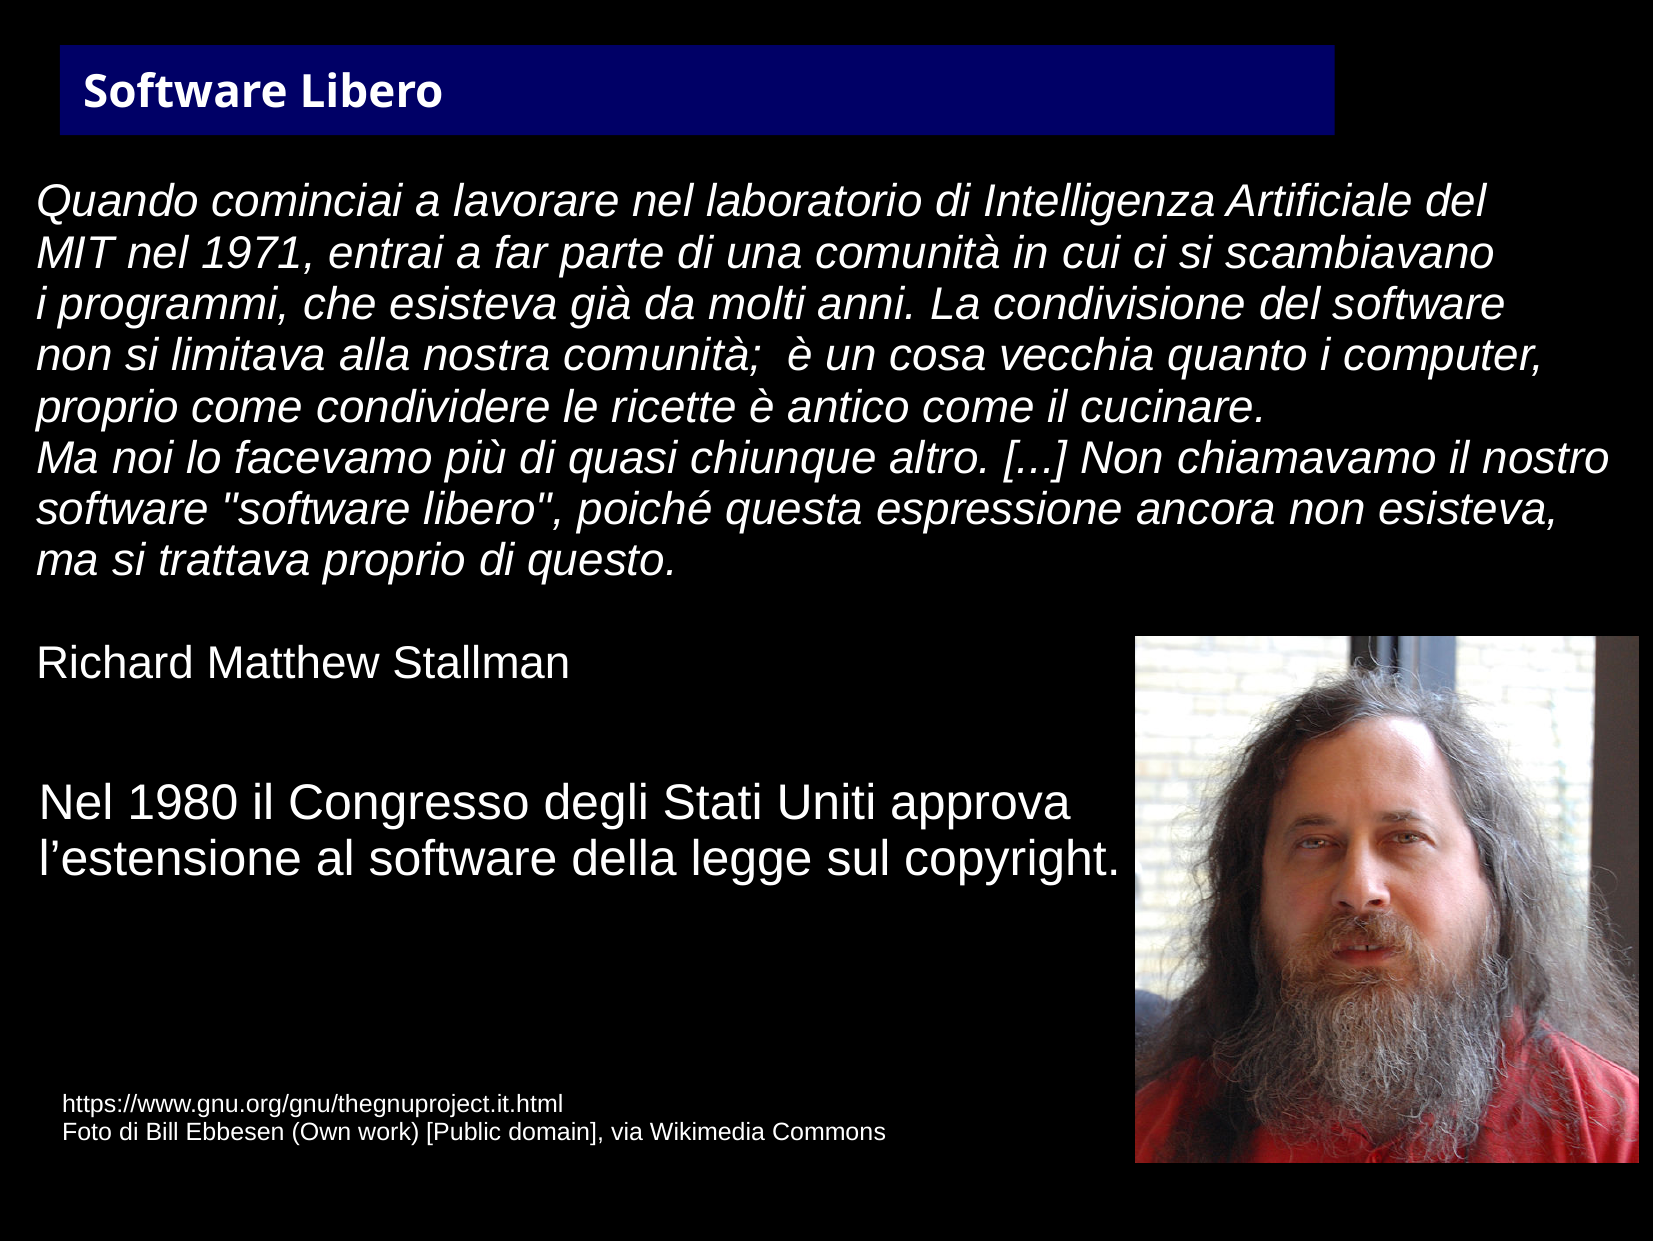

# Software Libero
Quando cominciai a lavorare nel laboratorio di Intelligenza Artificiale del
MIT nel 1971, entrai a far parte di una comunità in cui ci si scambiavano
i programmi, che esisteva già da molti anni. La condivisione del software
non si limitava alla nostra comunità; è un cosa vecchia quanto i computer,
proprio come condividere le ricette è antico come il cucinare.
Ma noi lo facevamo più di quasi chiunque altro. [...] Non chiamavamo il nostro
software "software libero", poiché questa espressione ancora non esisteva,
ma si trattava proprio di questo.
Richard Matthew Stallman
Nel 1980 il Congresso degli Stati Uniti approva l’estensione al software della legge sul copyright.
https://www.gnu.org/gnu/thegnuproject.it.html
Foto di Bill Ebbesen (Own work) [Public domain], via Wikimedia Commons